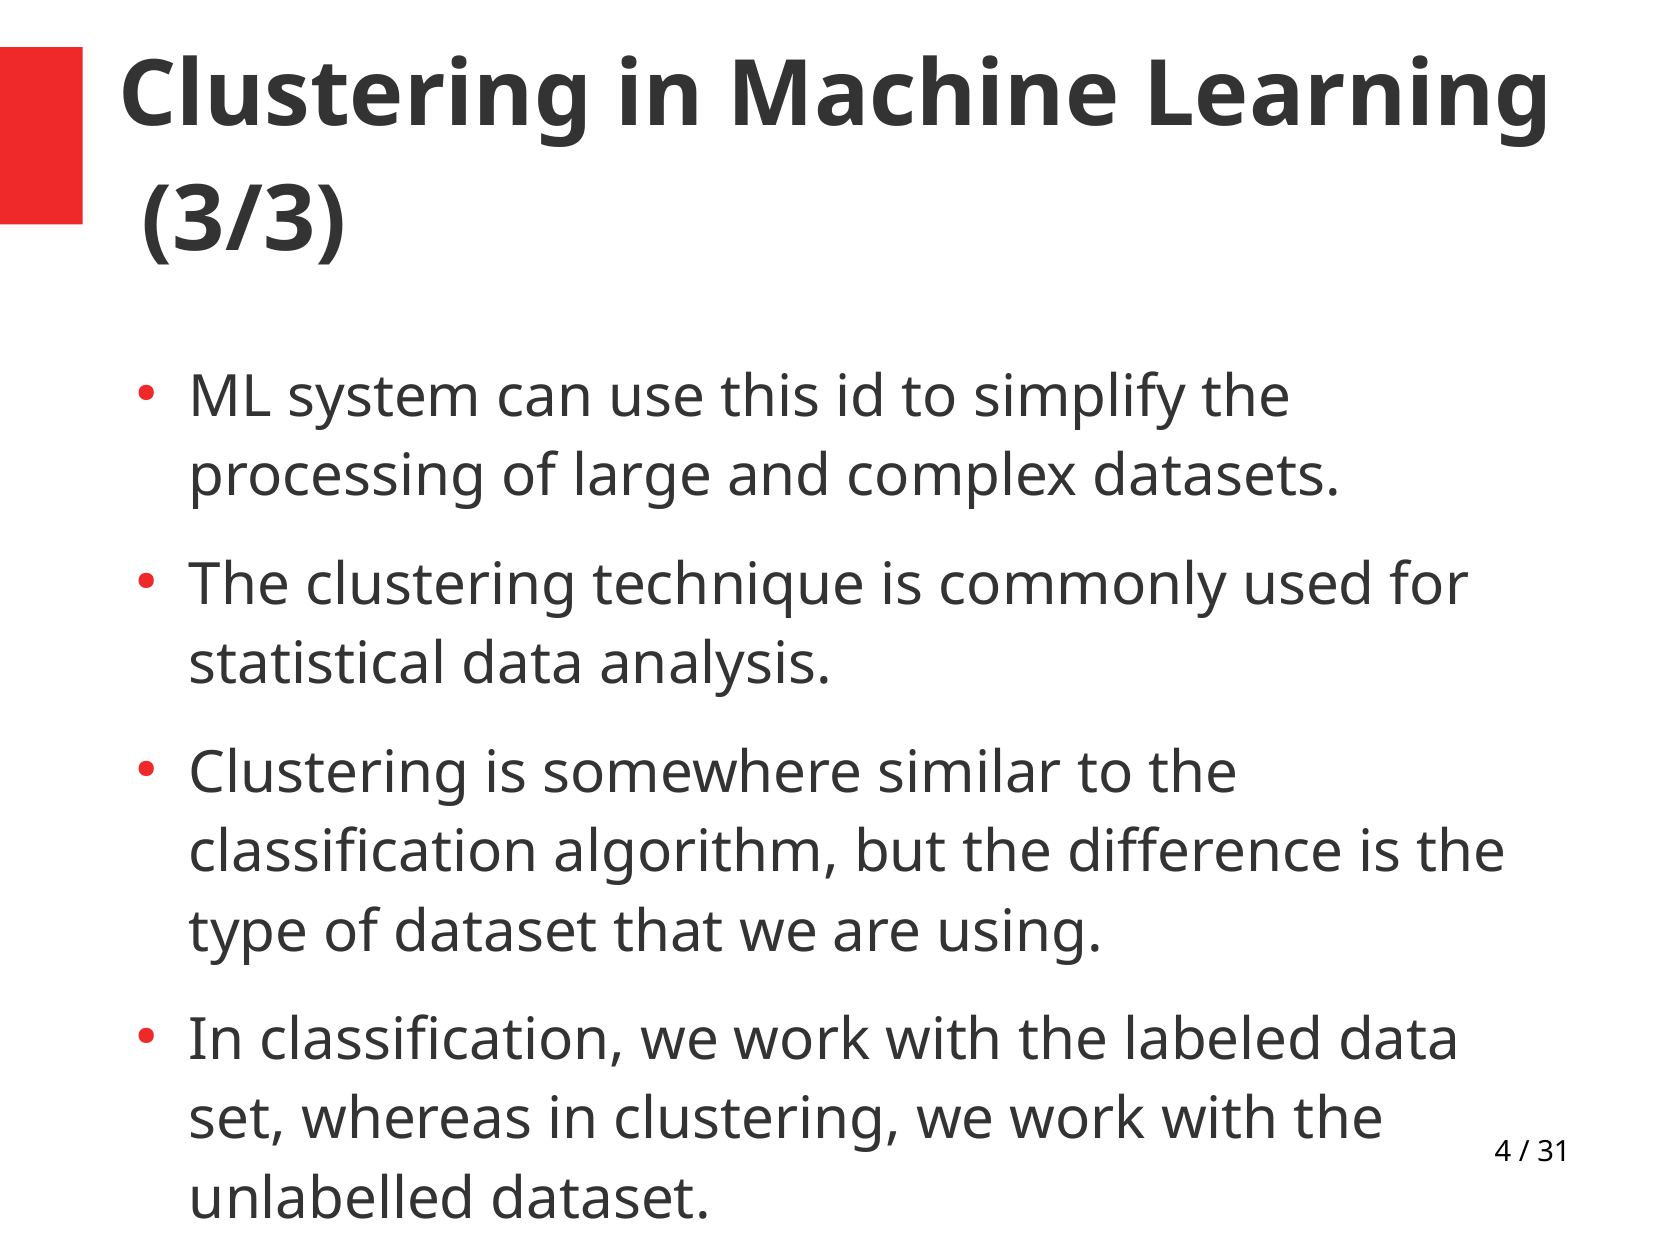

# Clustering in Machine Learning (3/3)
ML system can use this id to simplify the processing of large and complex datasets.
The clustering technique is commonly used for statistical data analysis.
Clustering is somewhere similar to the classification algorithm, but the difference is the type of dataset that we are using.
In classification, we work with the labeled data set, whereas in clustering, we work with the unlabelled dataset.
4